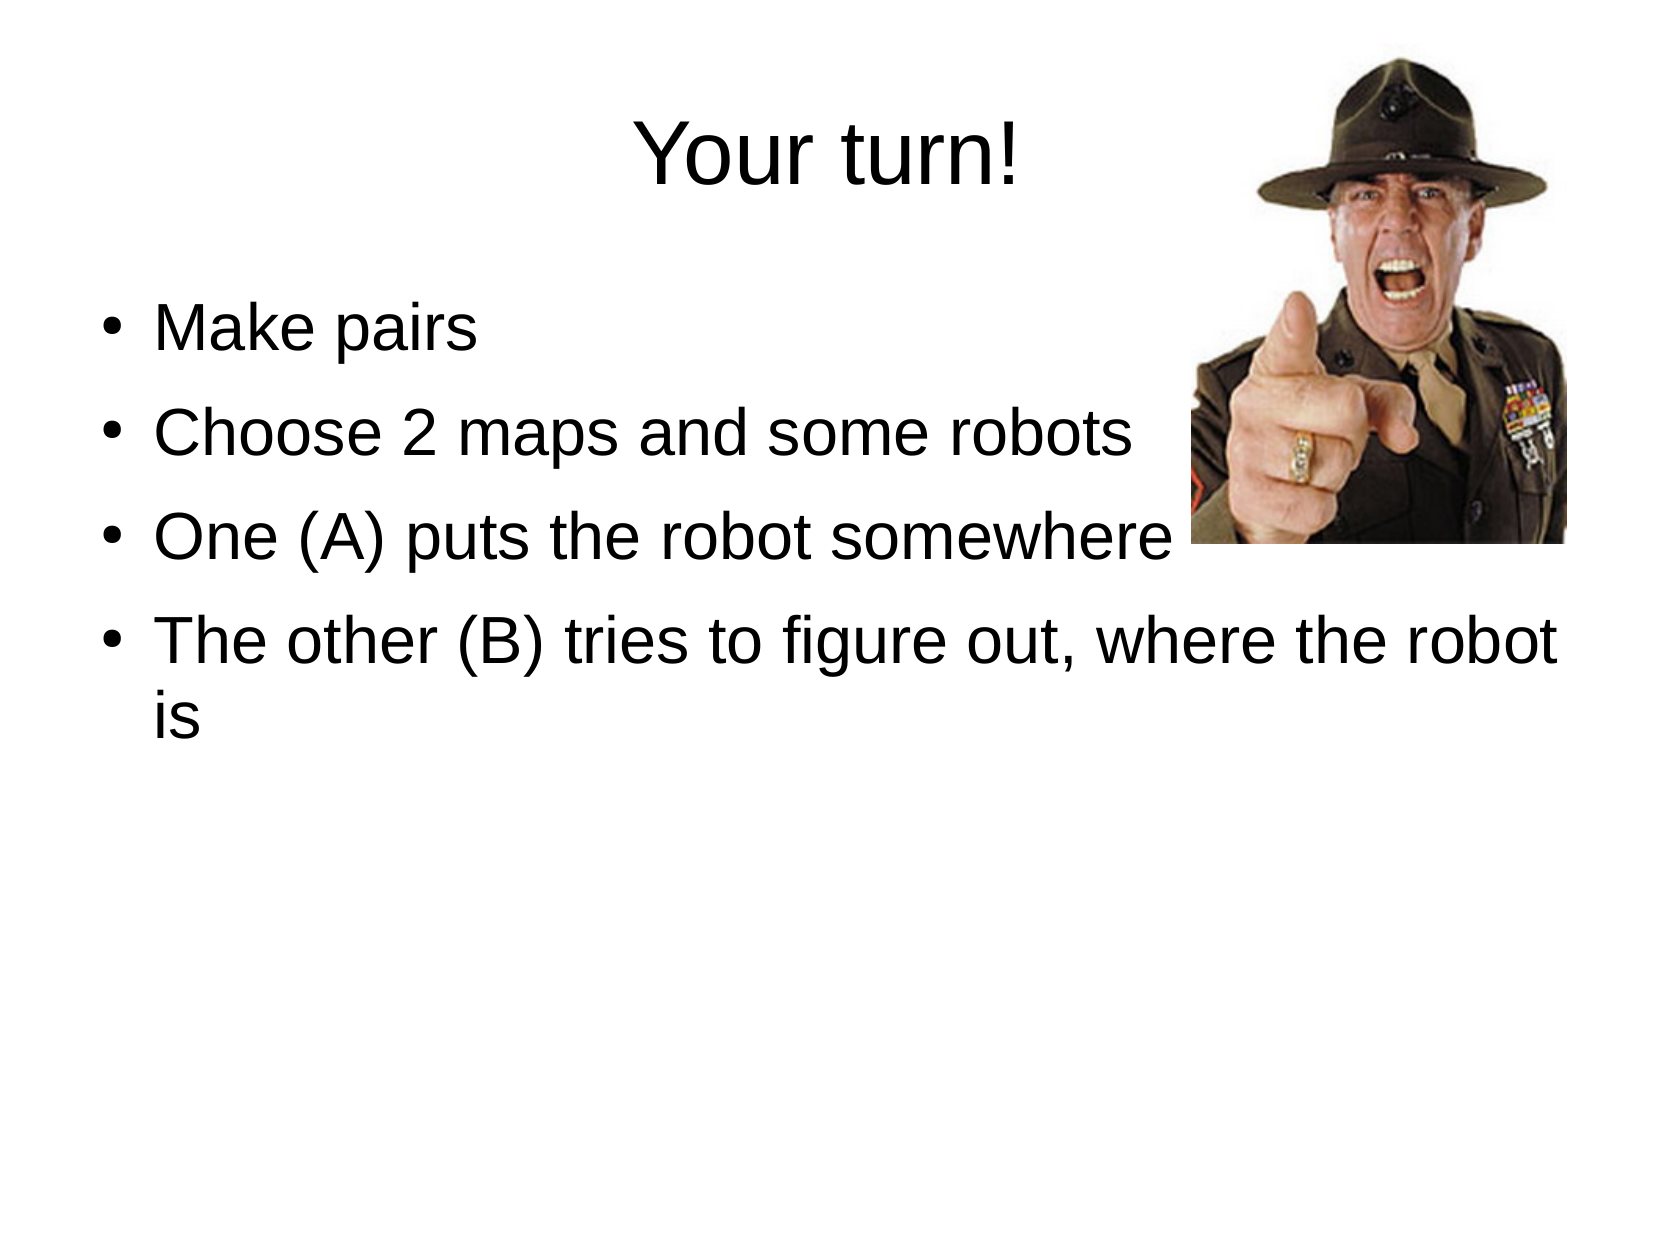

# Your turn!
Make pairs
Choose 2 maps and some robots
One (A) puts the robot somewhere
The other (B) tries to figure out, where the robot is